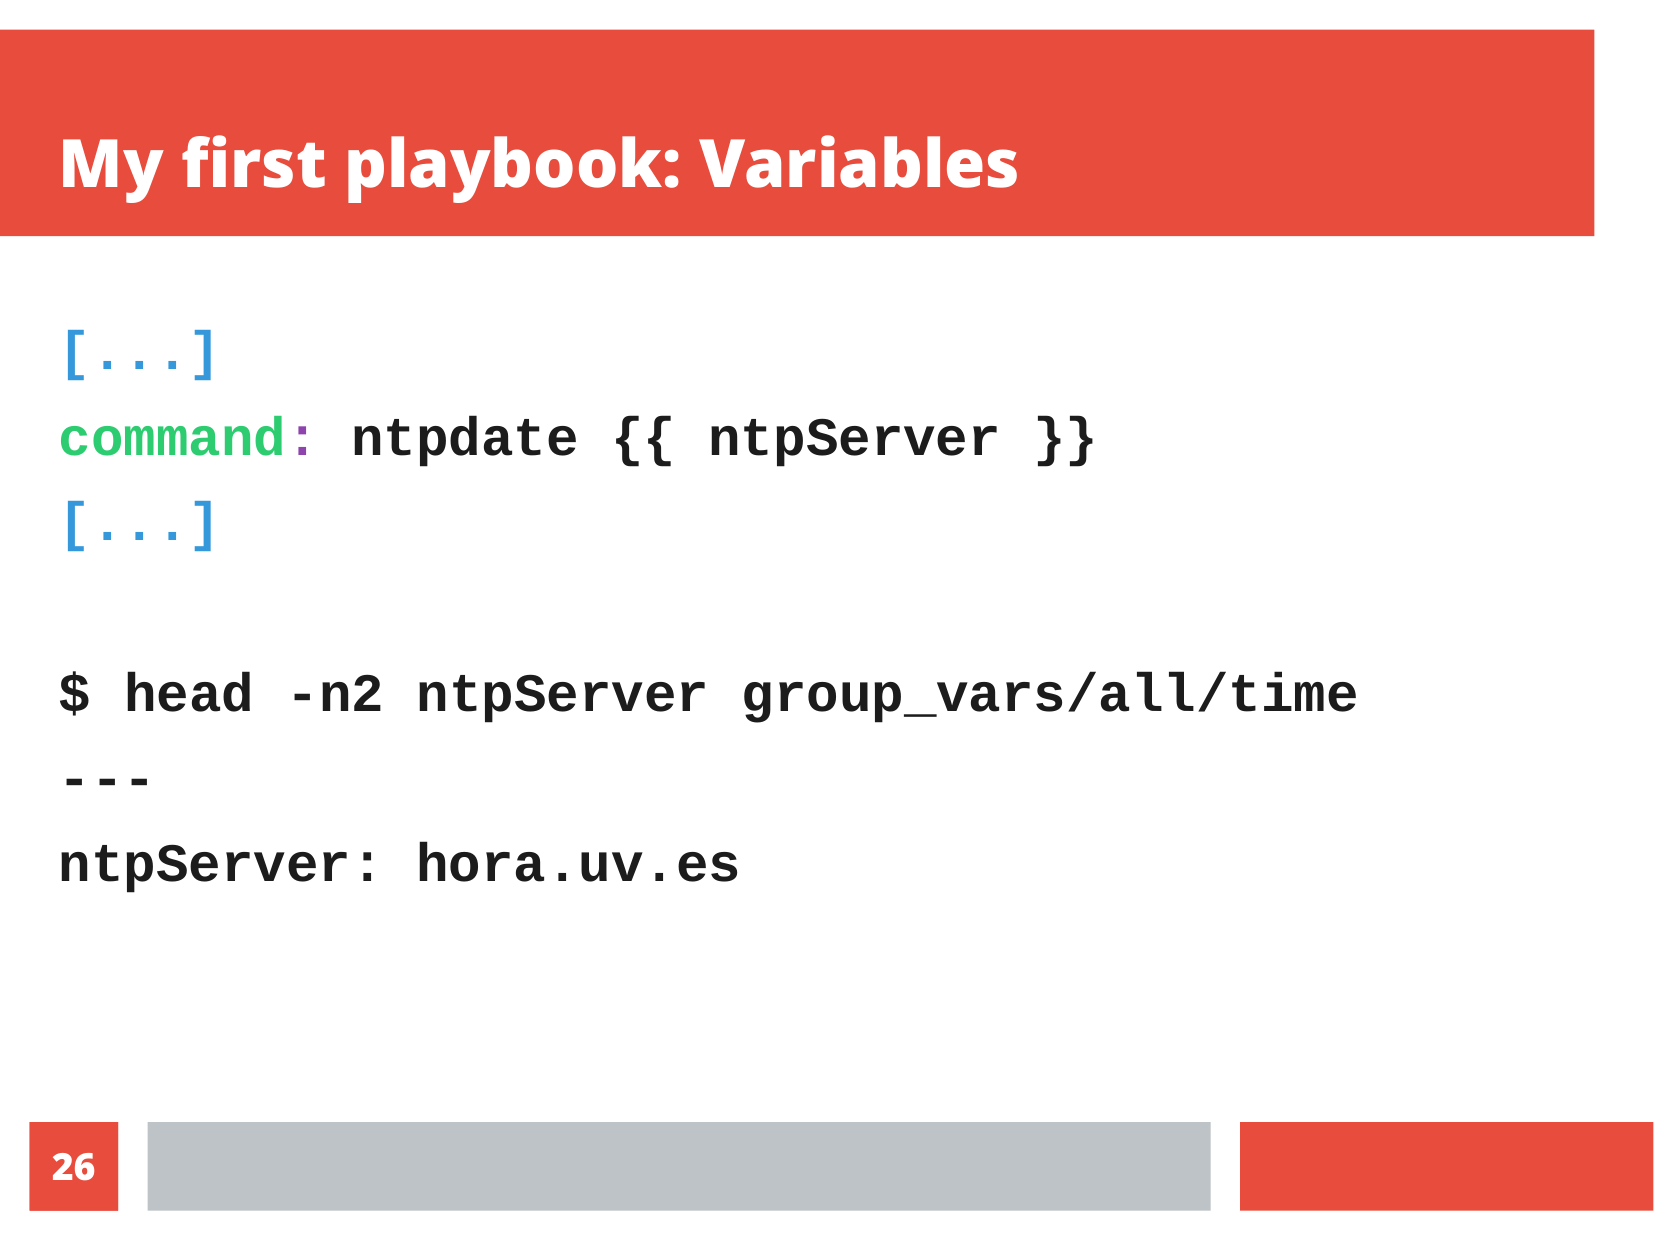

# My first playbook: Variables
[...]
command: ntpdate {{ ntpServer }}
[...]
$ head -n2 ntpServer group_vars/all/time
---
ntpServer: hora.uv.es
26